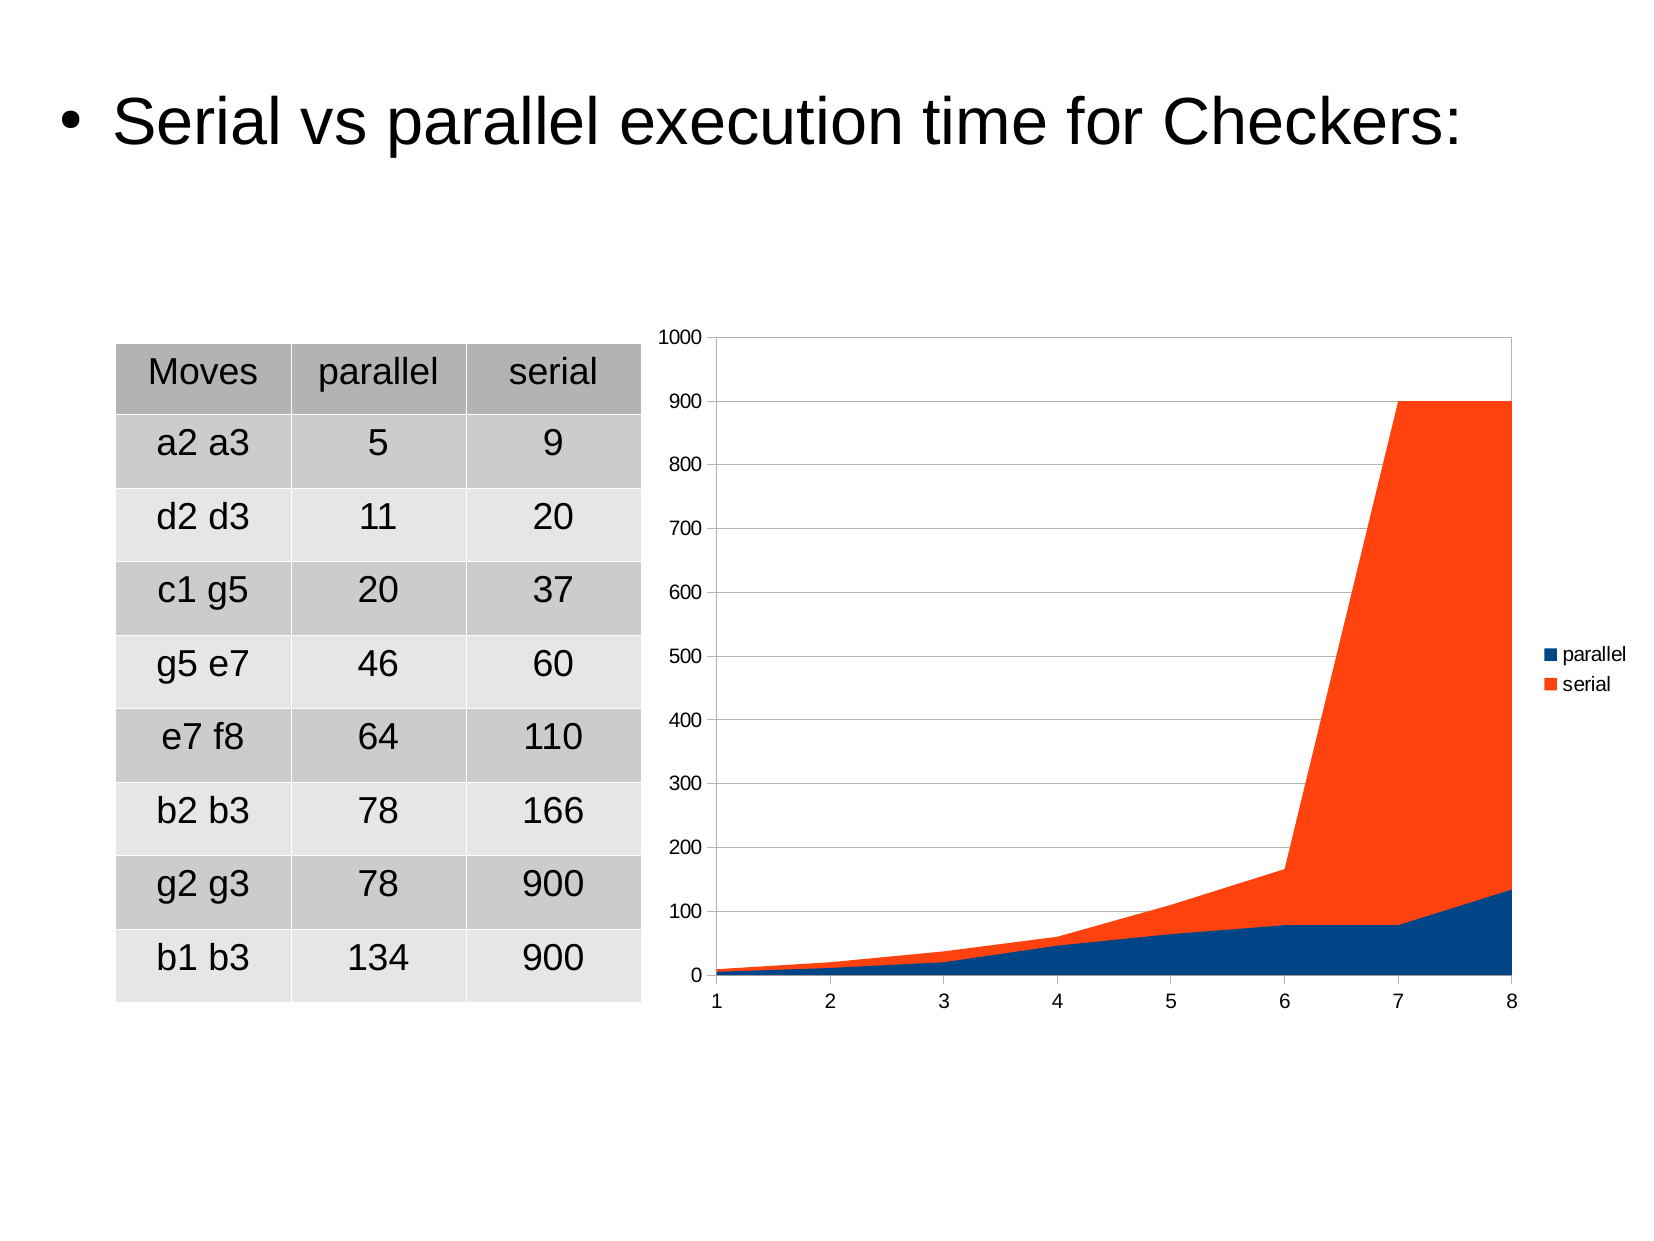

# Serial vs parallel execution time for Checkers:
### Chart
| Category | parallel | serial |
|---|---|---|
| 1 | 5.0 | 9.0 |
| 2 | 11.0 | 20.0 |
| 3 | 20.0 | 37.0 |
| 4 | 46.0 | 60.0 |
| 5 | 64.0 | 110.0 |
| 6 | 78.0 | 166.0 |
| 7 | 78.0 | 900.0 |
| 8 | 134.0 | 900.0 || Moves | parallel | serial |
| --- | --- | --- |
| a2 a3 | 5 | 9 |
| d2 d3 | 11 | 20 |
| c1 g5 | 20 | 37 |
| g5 e7 | 46 | 60 |
| e7 f8 | 64 | 110 |
| b2 b3 | 78 | 166 |
| g2 g3 | 78 | 900 |
| b1 b3 | 134 | 900 |